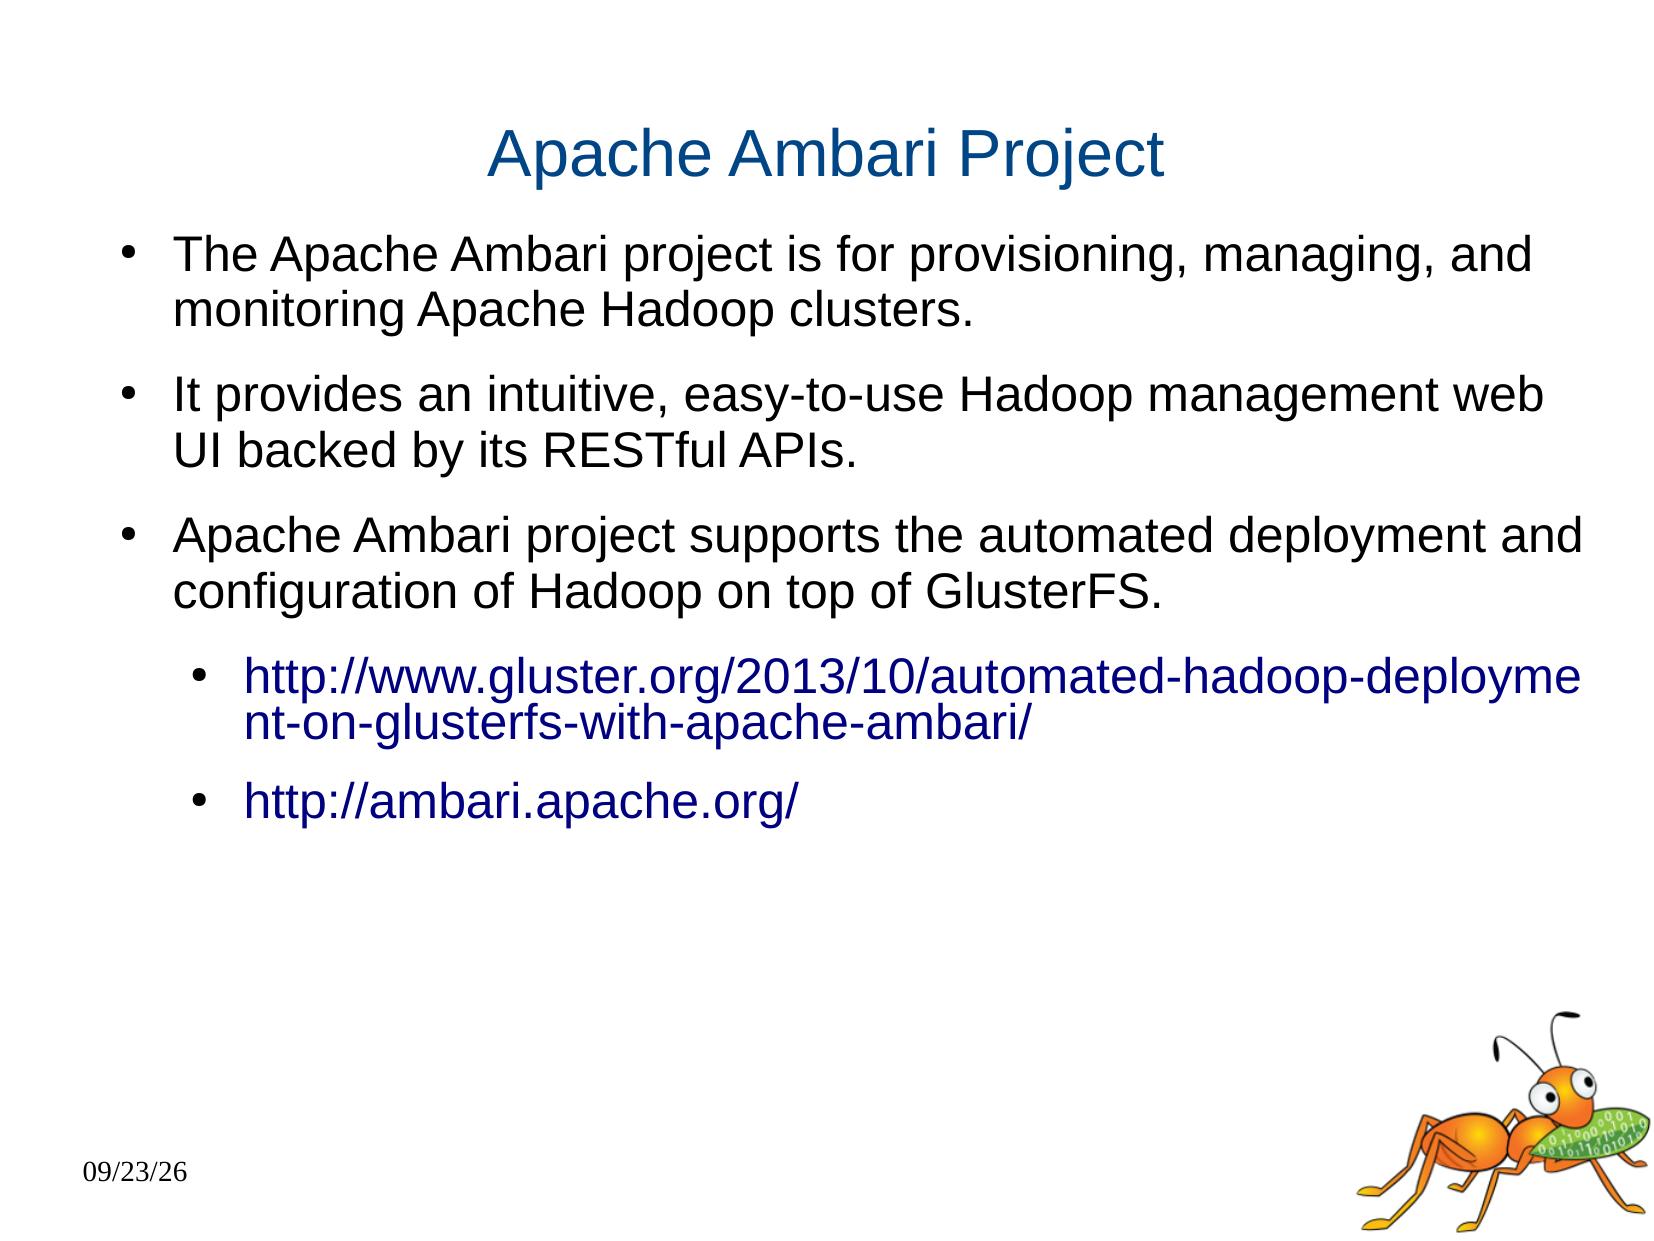

# Apache Ambari Project
The Apache Ambari project is for provisioning, managing, and monitoring Apache Hadoop clusters.
It provides an intuitive, easy-to-use Hadoop management web UI backed by its RESTful APIs.
Apache Ambari project supports the automated deployment and configuration of Hadoop on top of GlusterFS.
http://www.gluster.org/2013/10/automated-hadoop-deployment-on-glusterfs-with-apache-ambari/
http://ambari.apache.org/